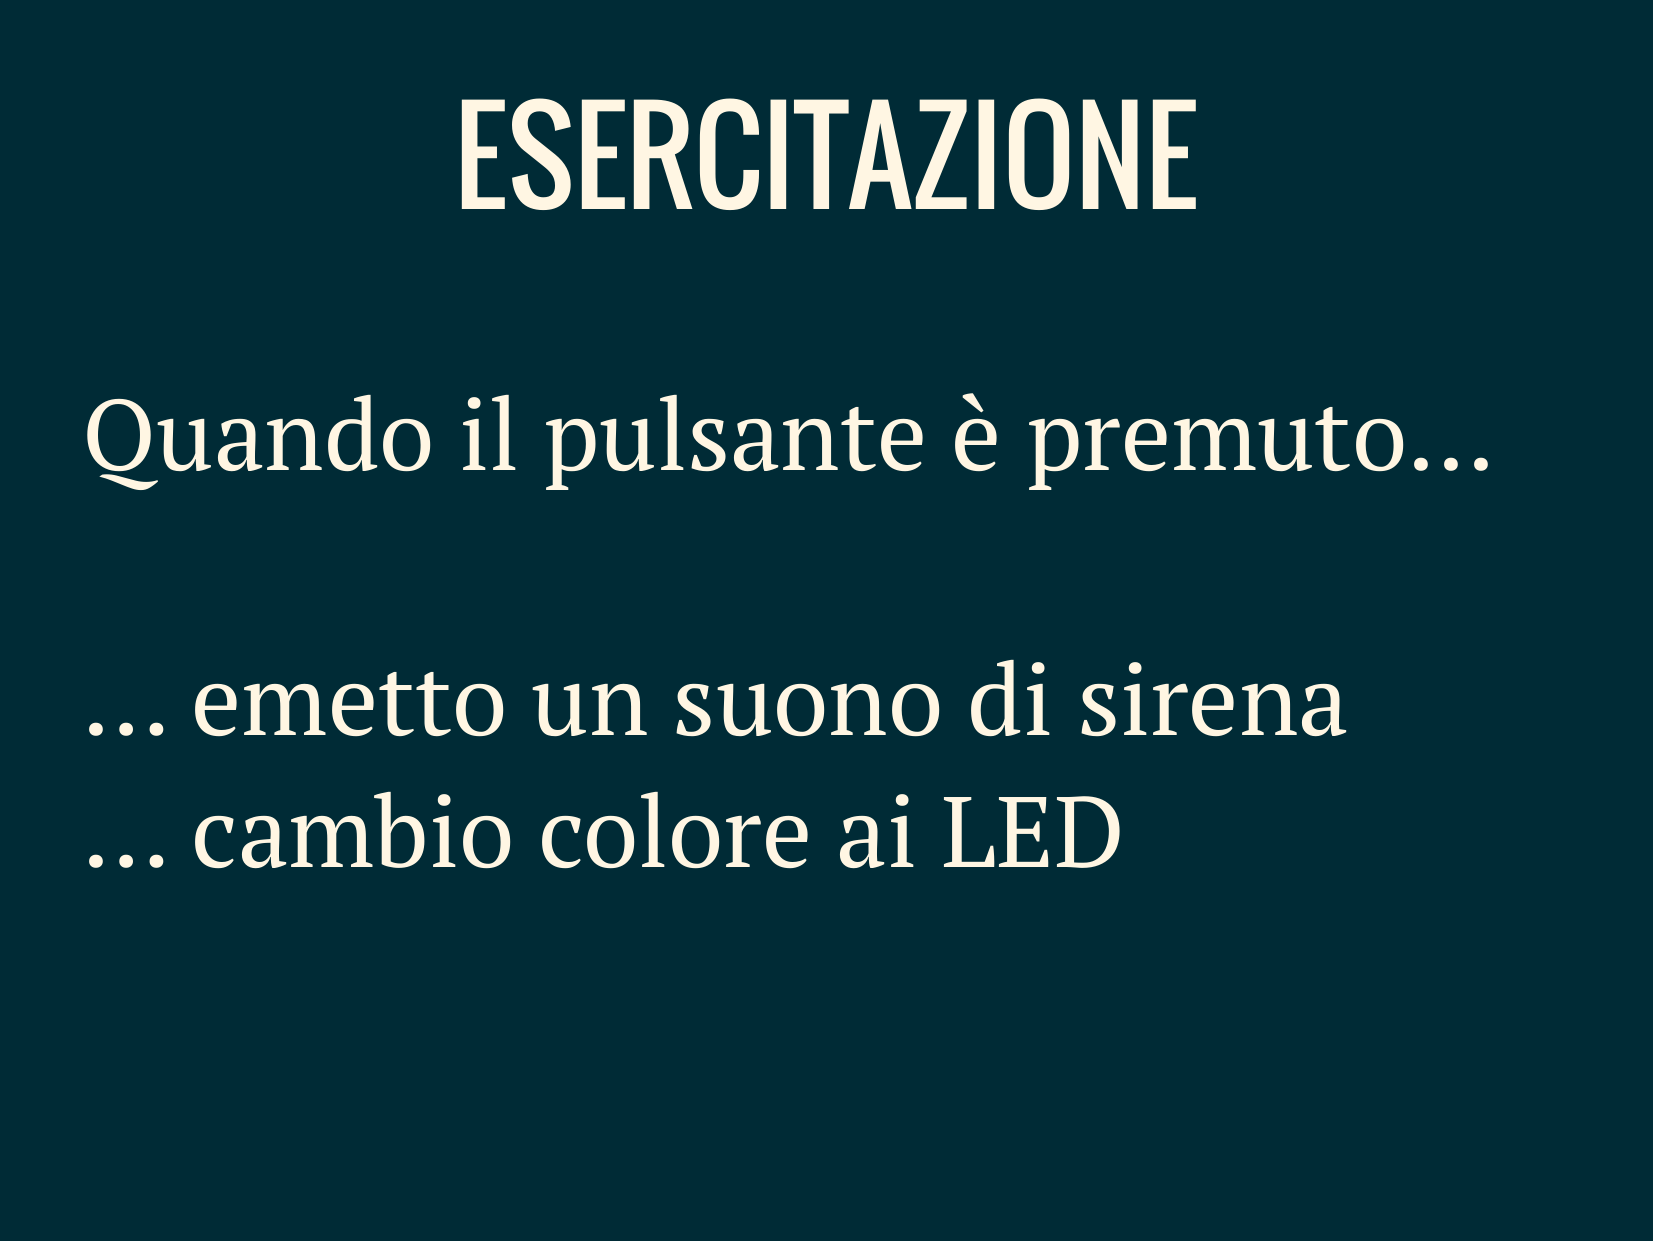

# Esercitazione
Quando il pulsante è premuto...
… emetto un suono di sirena
… cambio colore ai LED